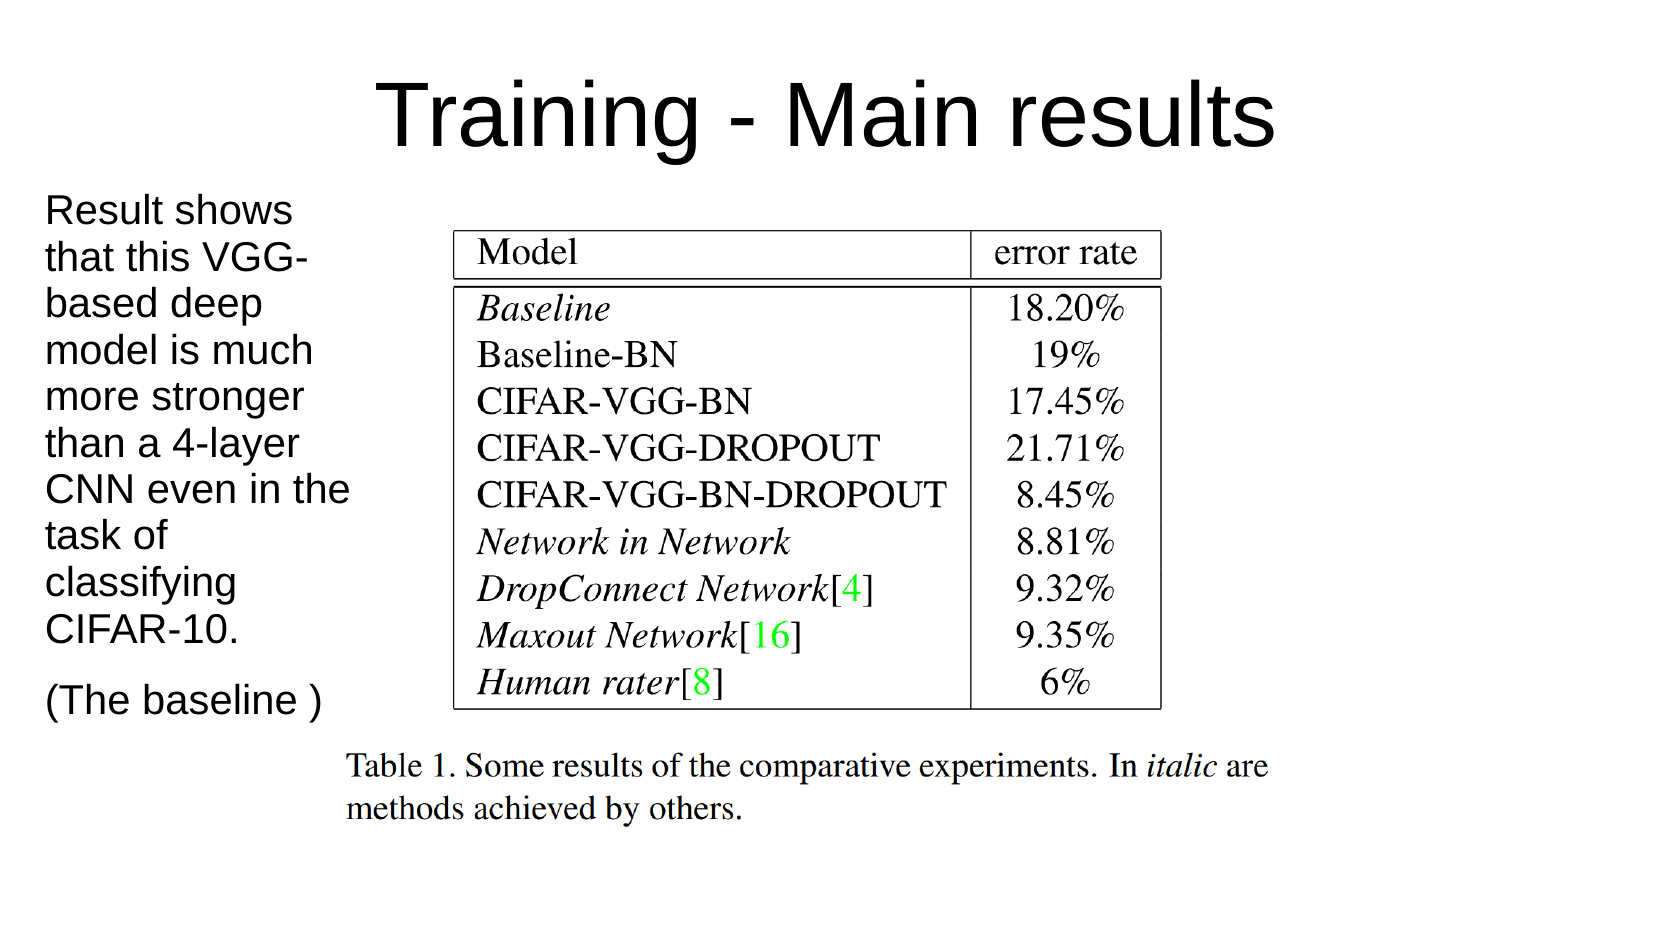

# Training - Main results
Result shows that this VGG-based deep model is much more stronger than a 4-layer CNN even in the task of classifying CIFAR-10.
(The baseline )